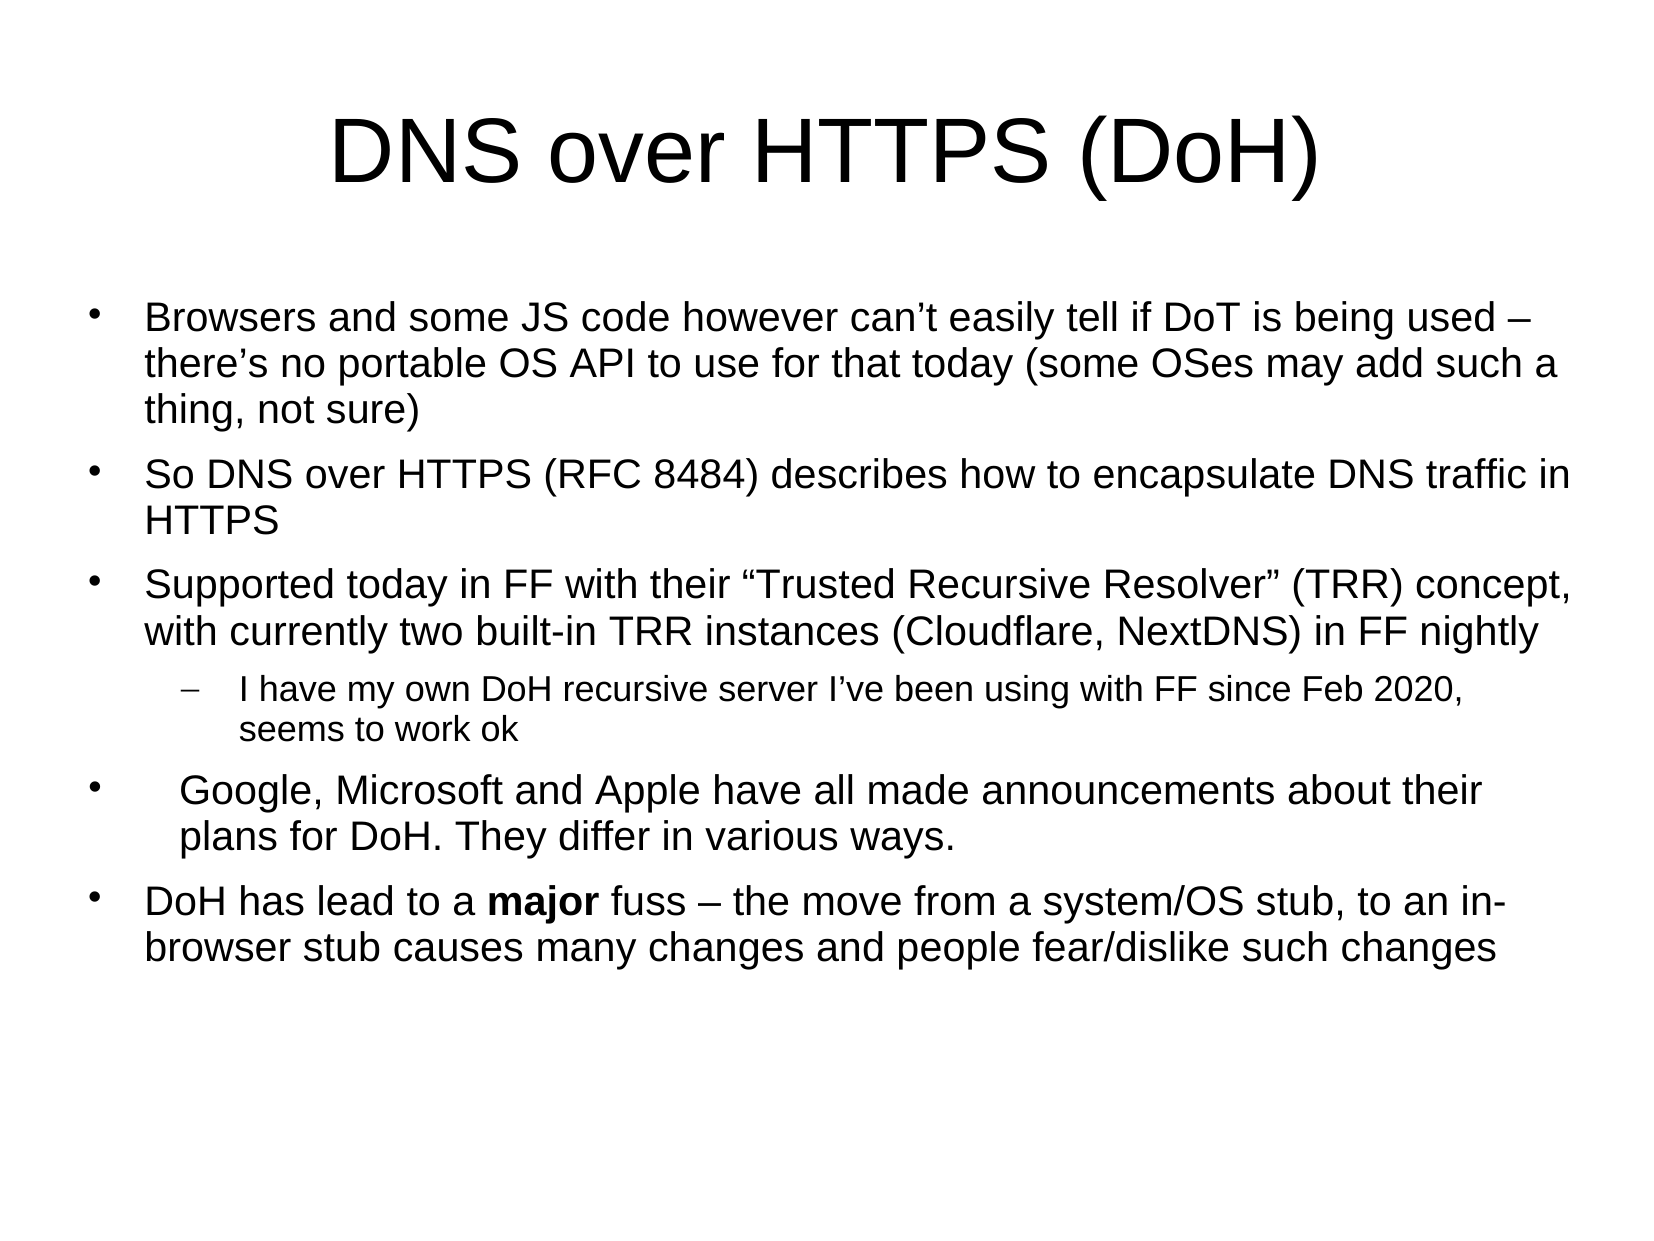

# DNS over HTTPS (DoH)
Browsers and some JS code however can’t easily tell if DoT is being used – there’s no portable OS API to use for that today (some OSes may add such a thing, not sure)
So DNS over HTTPS (RFC 8484) describes how to encapsulate DNS traffic in HTTPS
Supported today in FF with their “Trusted Recursive Resolver” (TRR) concept, with currently two built-in TRR instances (Cloudflare, NextDNS) in FF nightly
I have my own DoH recursive server I’ve been using with FF since Feb 2020, seems to work ok
Google, Microsoft and Apple have all made announcements about their plans for DoH. They differ in various ways.
DoH has lead to a major fuss – the move from a system/OS stub, to an in-browser stub causes many changes and people fear/dislike such changes